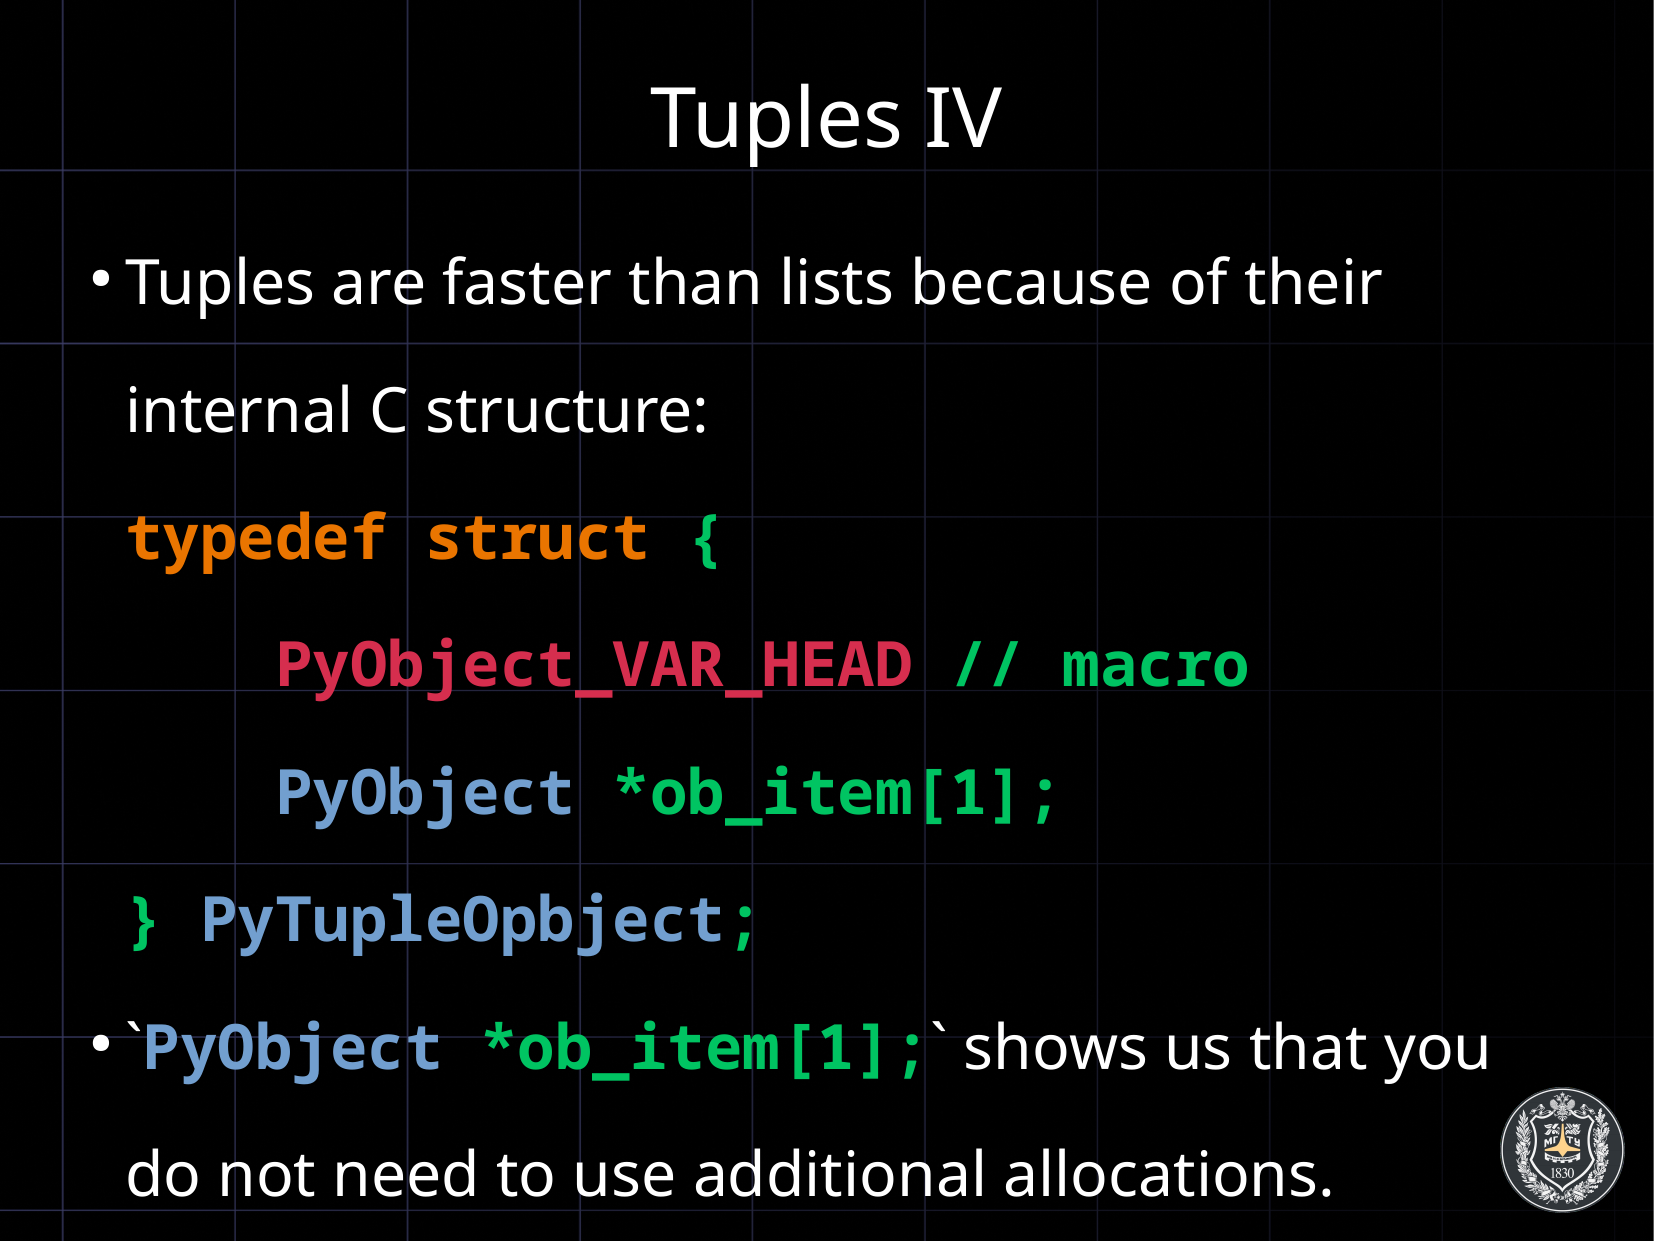

# Tuples IV
Tuples are faster than lists because of their internal C structure:
typedef struct {
 PyObject_VAR_HEAD // macro
 PyObject *ob_item[1];
} PyTupleOpbject;
`PyObject *ob_item[1];` shows us that you do not need to use additional allocations.
Also Python has tuples cache so small tuples (with length less than 20) are cached and if you delete